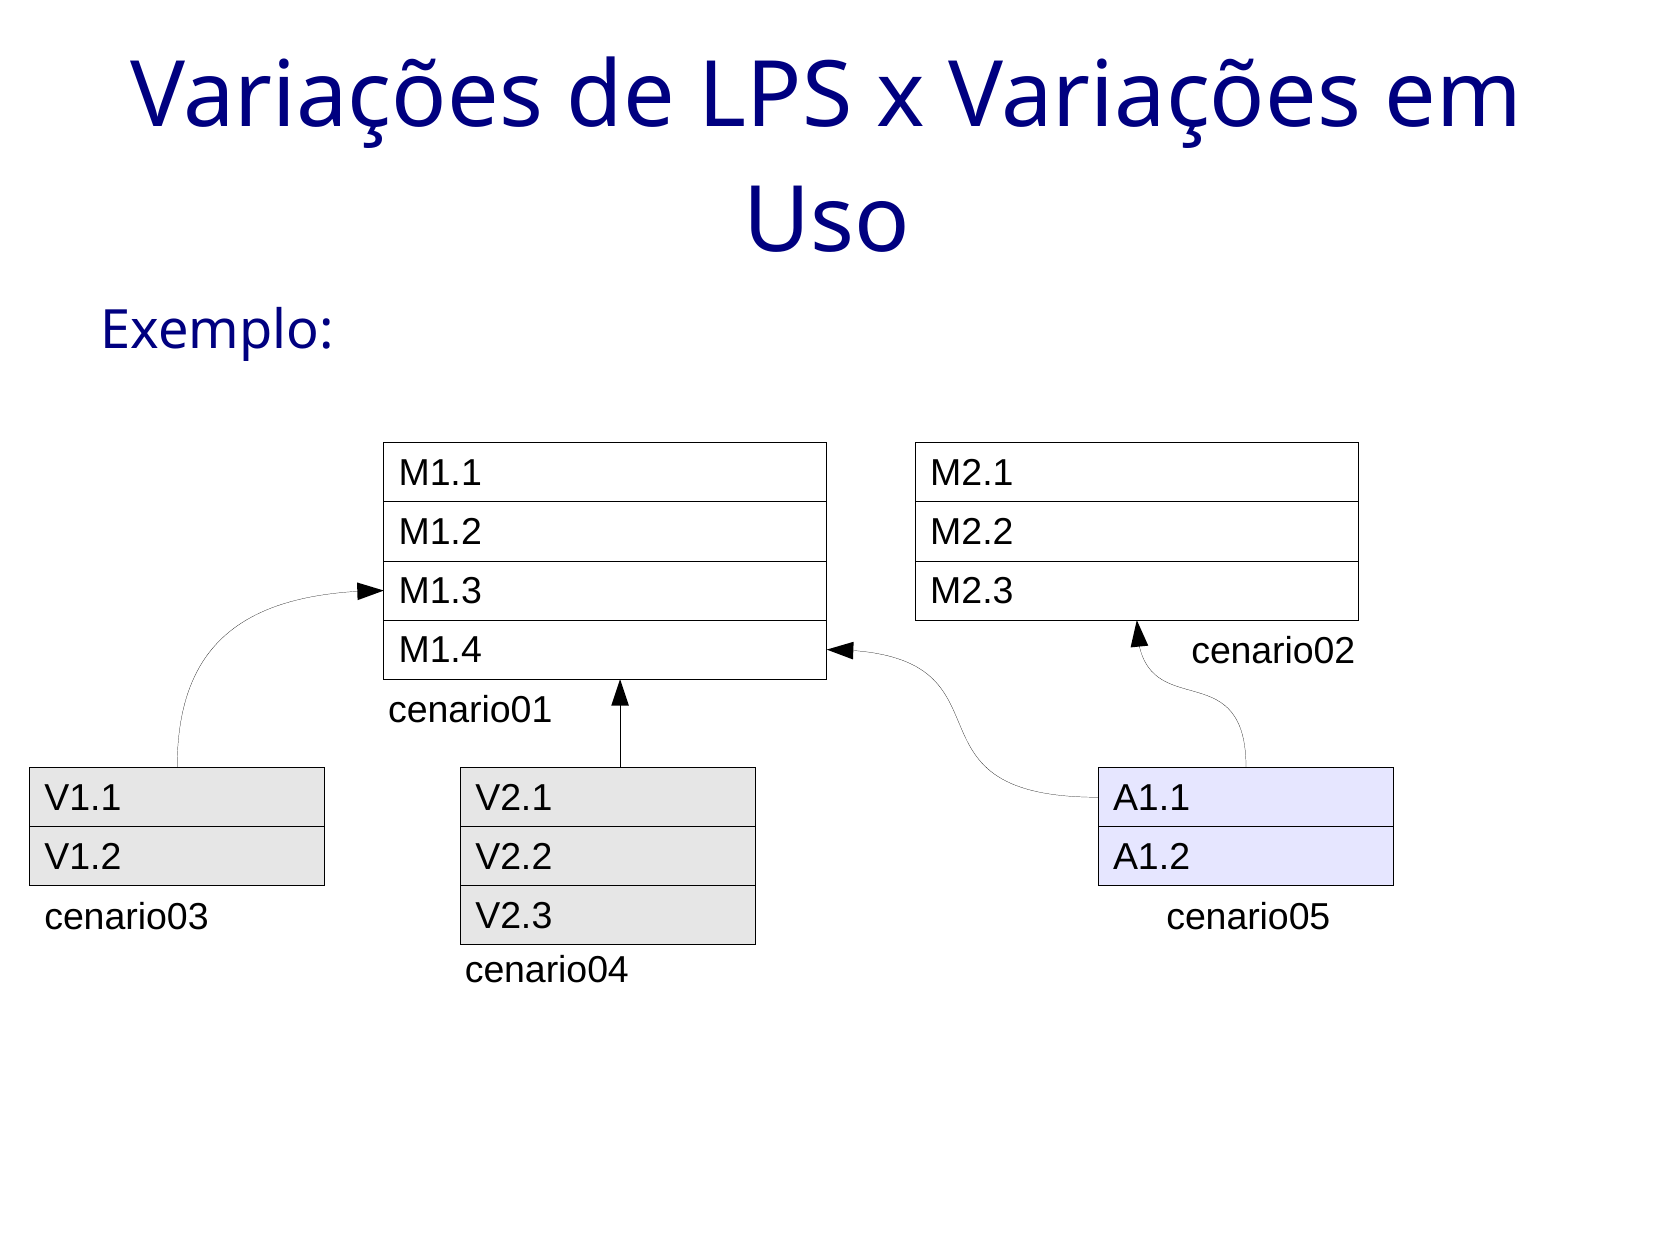

# Variações de LPS x Variações em Uso
Exemplo:
M1.1
M2.1
M1.2
M2.2
M1.3
M2.3
M1.4
cenario02
cenario01
V1.1
V2.1
A1.1
V1.2
V2.2
A1.2
V2.3
cenario03
cenario05
cenario04